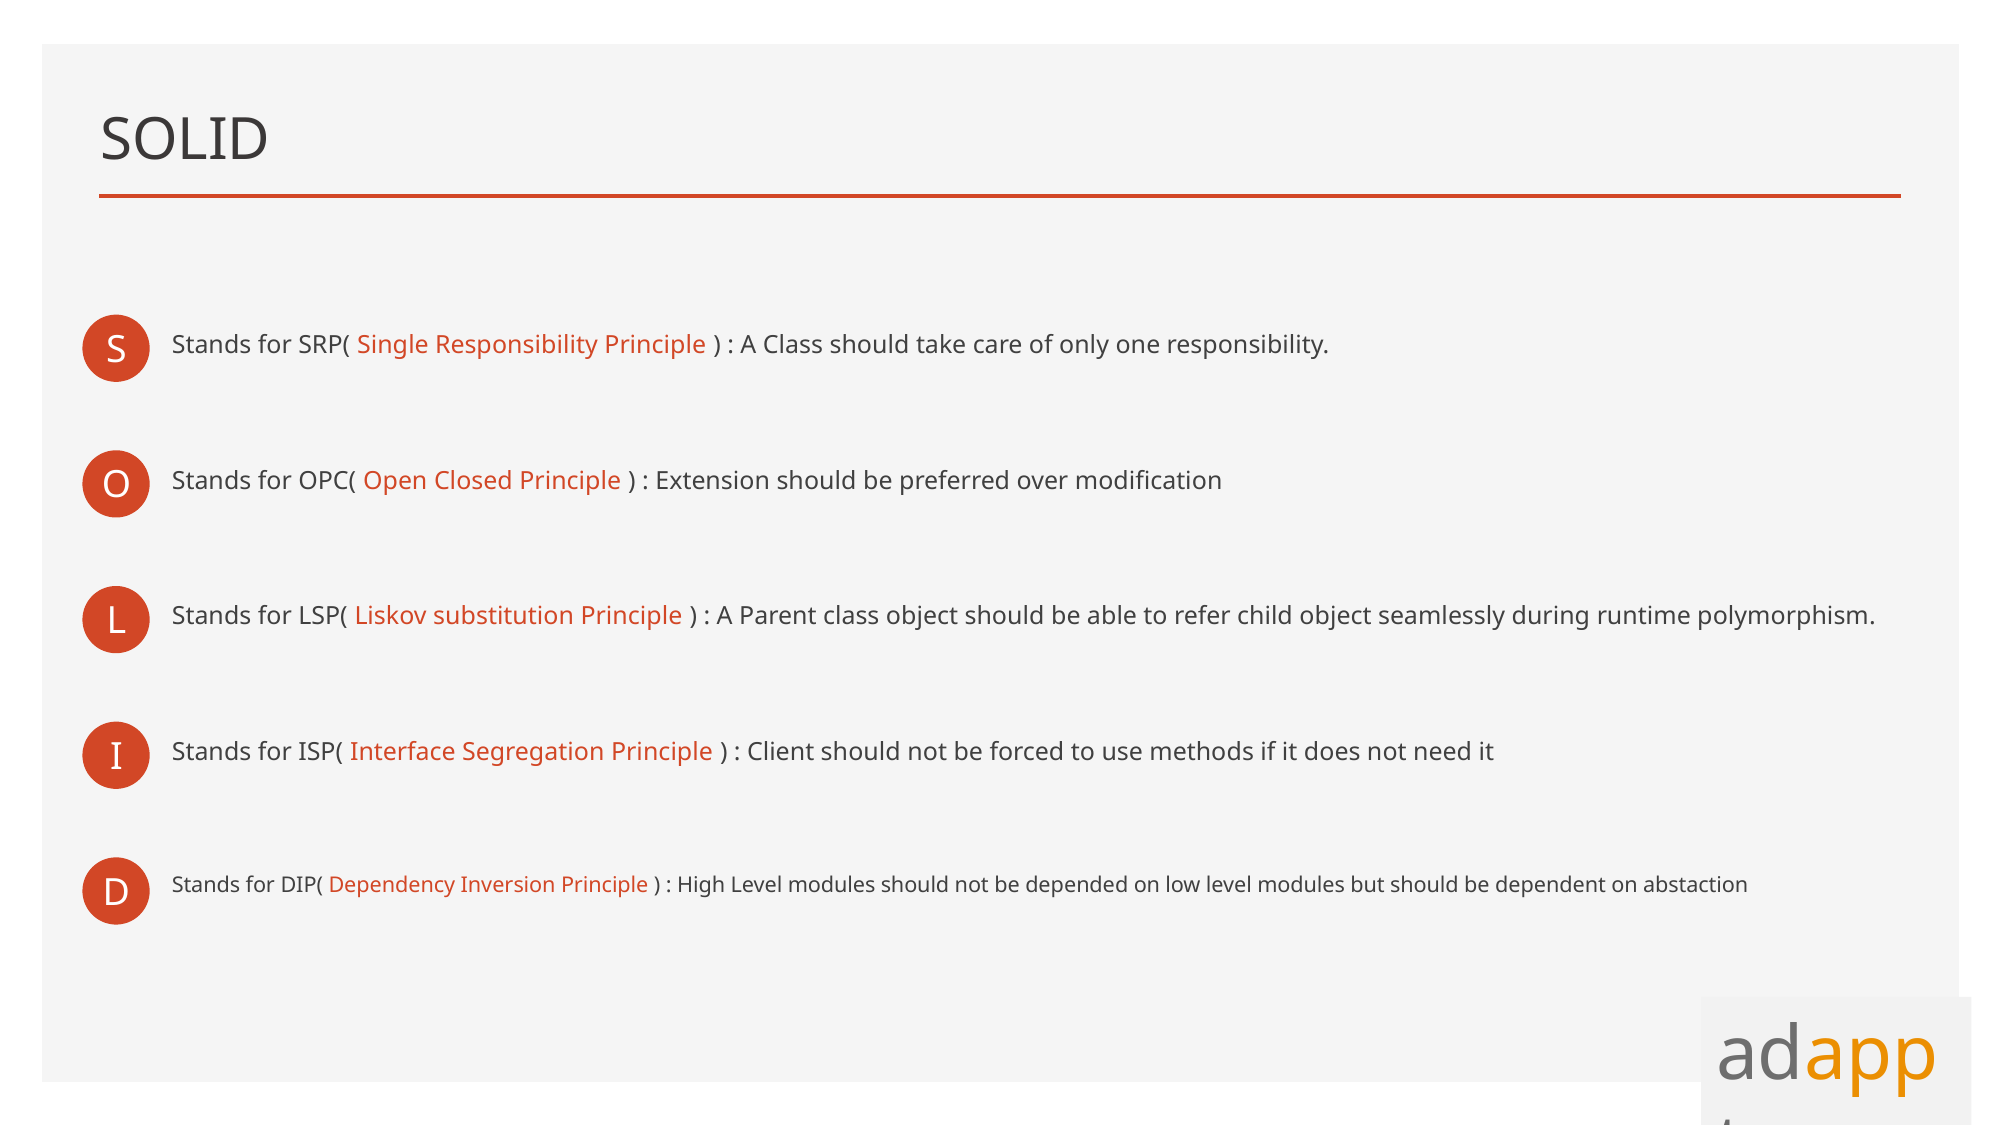

# SOLID
S
Stands for SRP( Single Responsibility Principle ) : A Class should take care of only one responsibility.
O
Stands for OPC( Open Closed Principle ) : Extension should be preferred over modification
L
Stands for LSP( Liskov substitution Principle ) : A Parent class object should be able to refer child object seamlessly during runtime polymorphism.
I
Stands for ISP( Interface Segregation Principle ) : Client should not be forced to use methods if it does not need it
D
Stands for DIP( Dependency Inversion Principle ) : High Level modules should not be depended on low level modules but should be dependent on abstaction
adappt